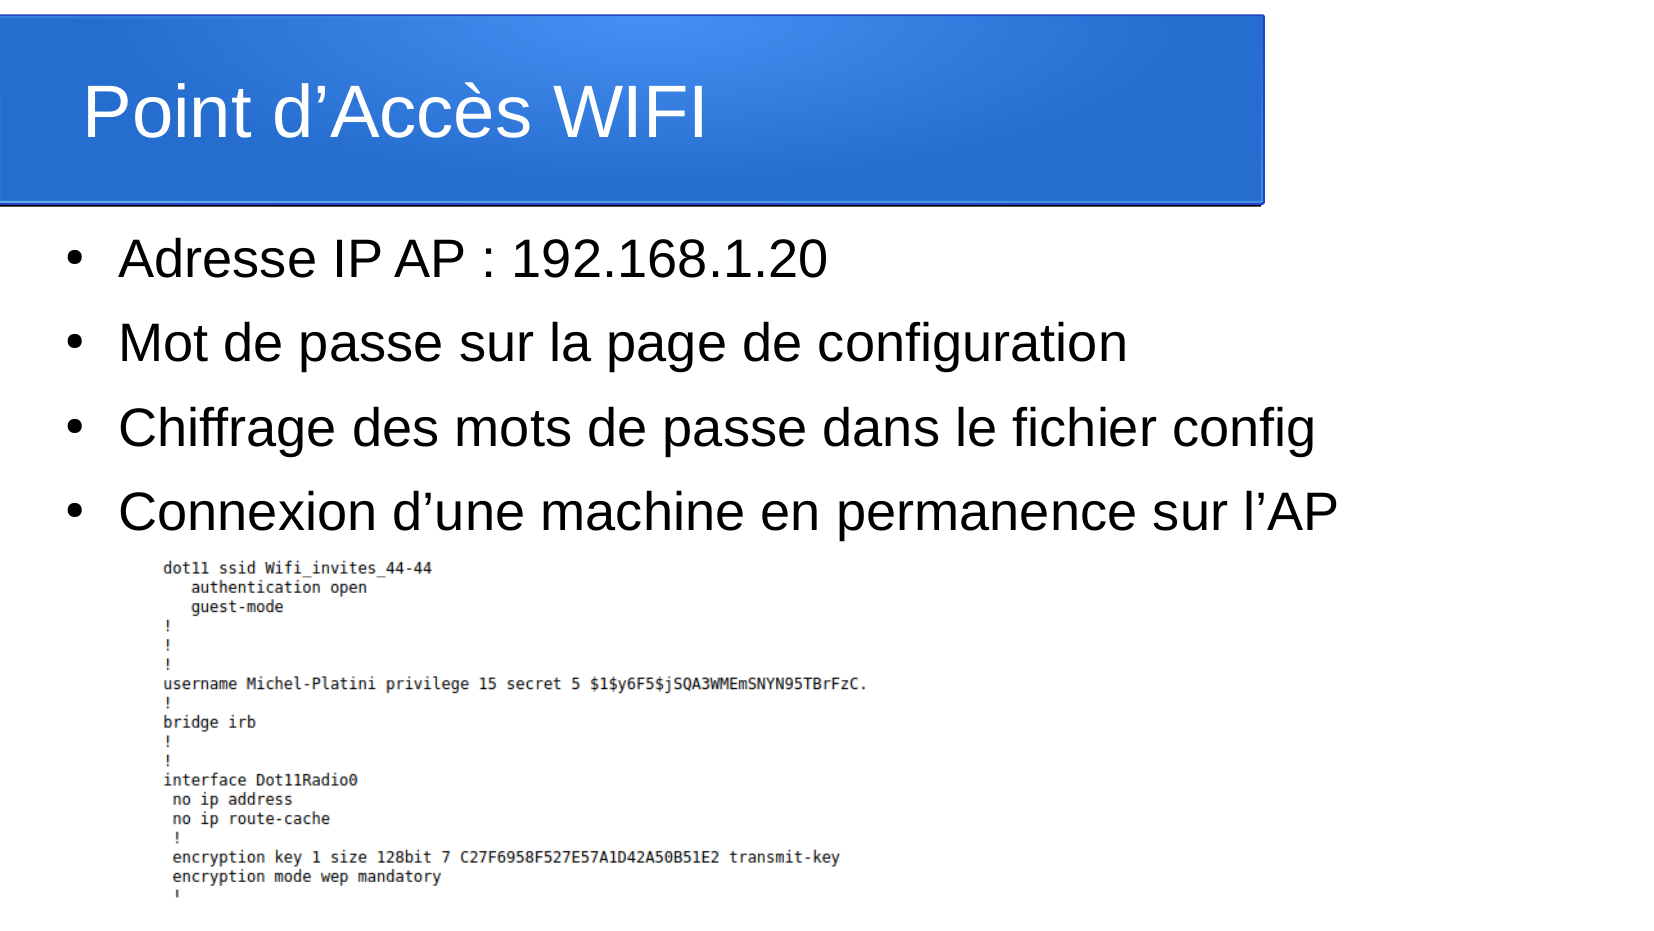

# Point d’Accès WIFI
Adresse IP AP : 192.168.1.20
Mot de passe sur la page de configuration
Chiffrage des mots de passe dans le fichier config
Connexion d’une machine en permanence sur l’AP